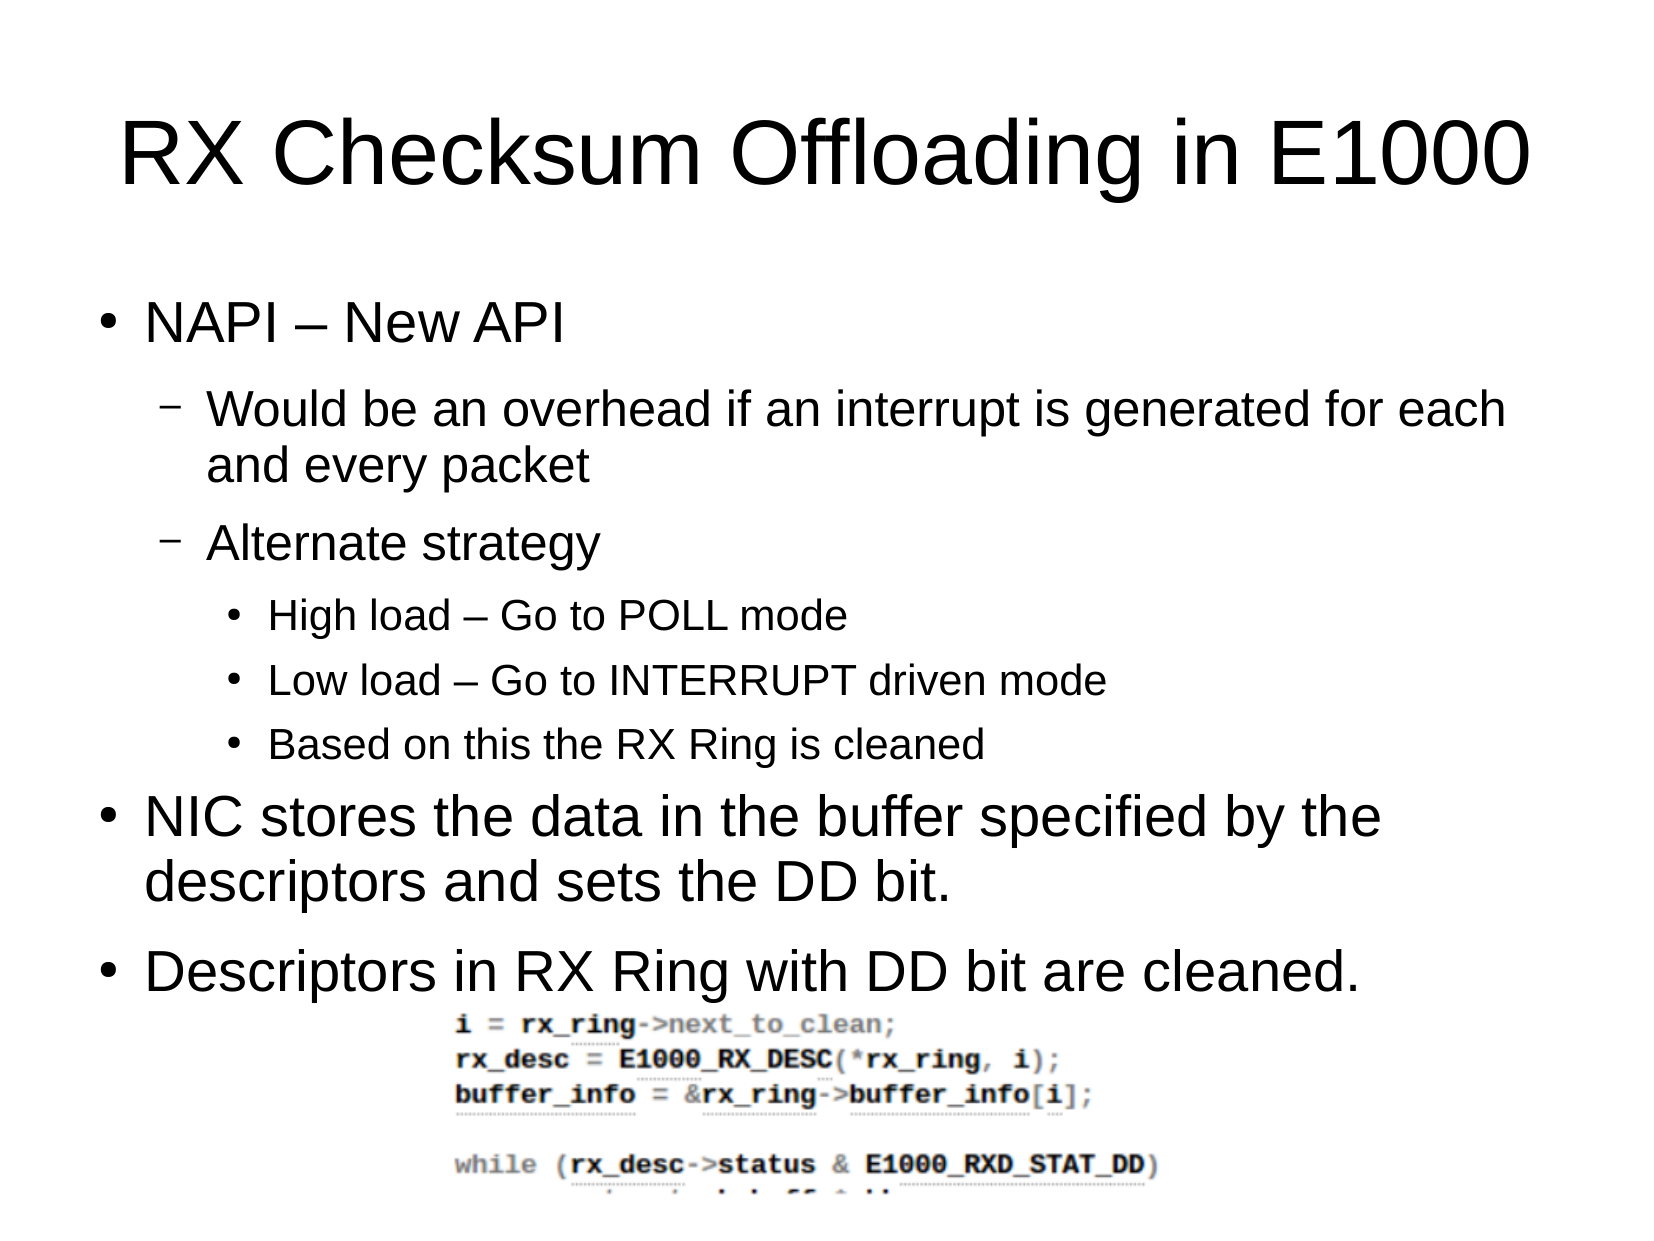

# RX Checksum Offloading in E1000
NAPI – New API
Would be an overhead if an interrupt is generated for each and every packet
Alternate strategy
High load – Go to POLL mode
Low load – Go to INTERRUPT driven mode
Based on this the RX Ring is cleaned
NIC stores the data in the buffer specified by the descriptors and sets the DD bit.
Descriptors in RX Ring with DD bit are cleaned.